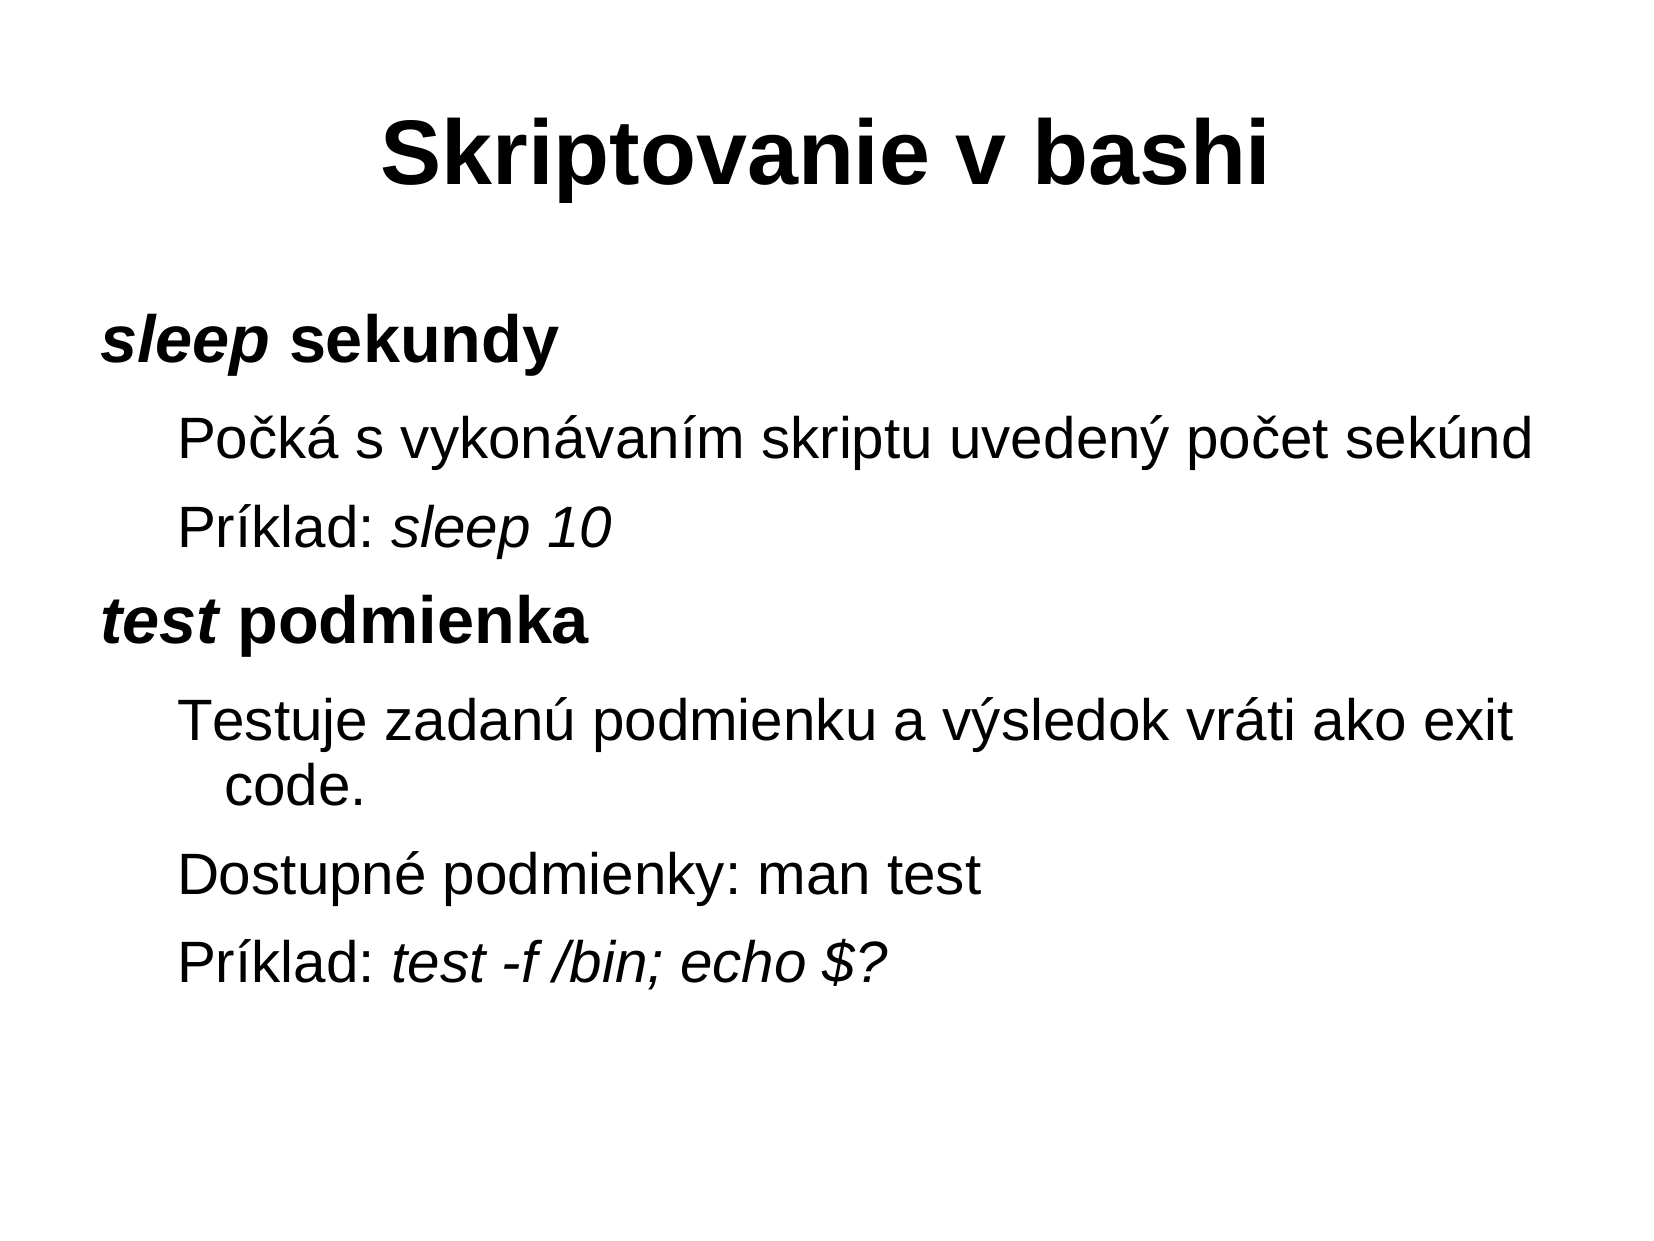

# Skriptovanie v bashi
sleep sekundy
Počká s vykonávaním skriptu uvedený počet sekúnd
Príklad: sleep 10
test podmienka
Testuje zadanú podmienku a výsledok vráti ako exit code.
Dostupné podmienky: man test
Príklad: test -f /bin; echo $?